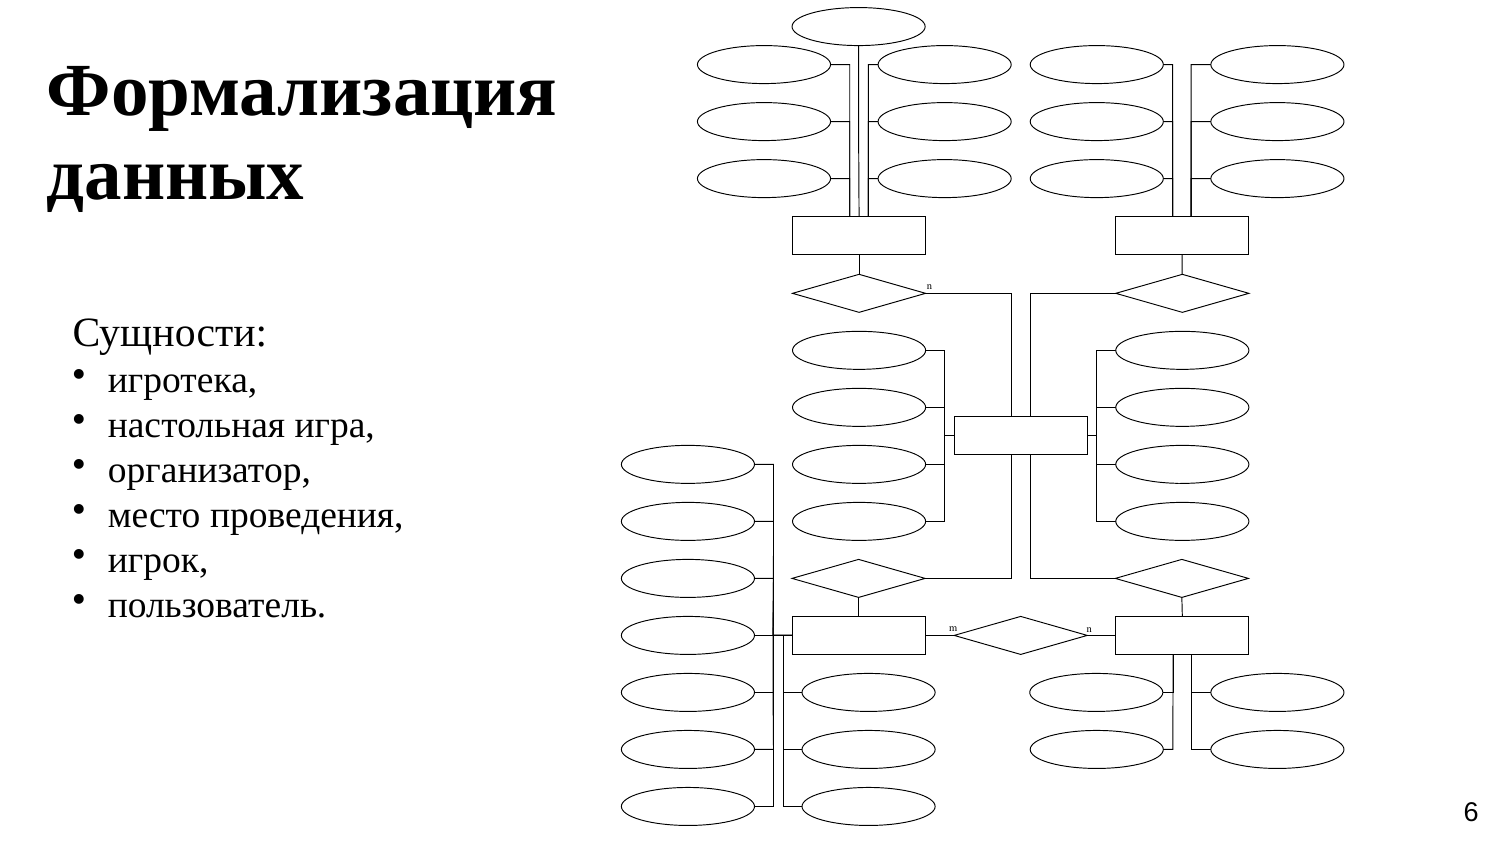

Формализация
данных
Сущности:
игротека,
настольная игра,
организатор,
место проведения,
игрок,
пользователь.